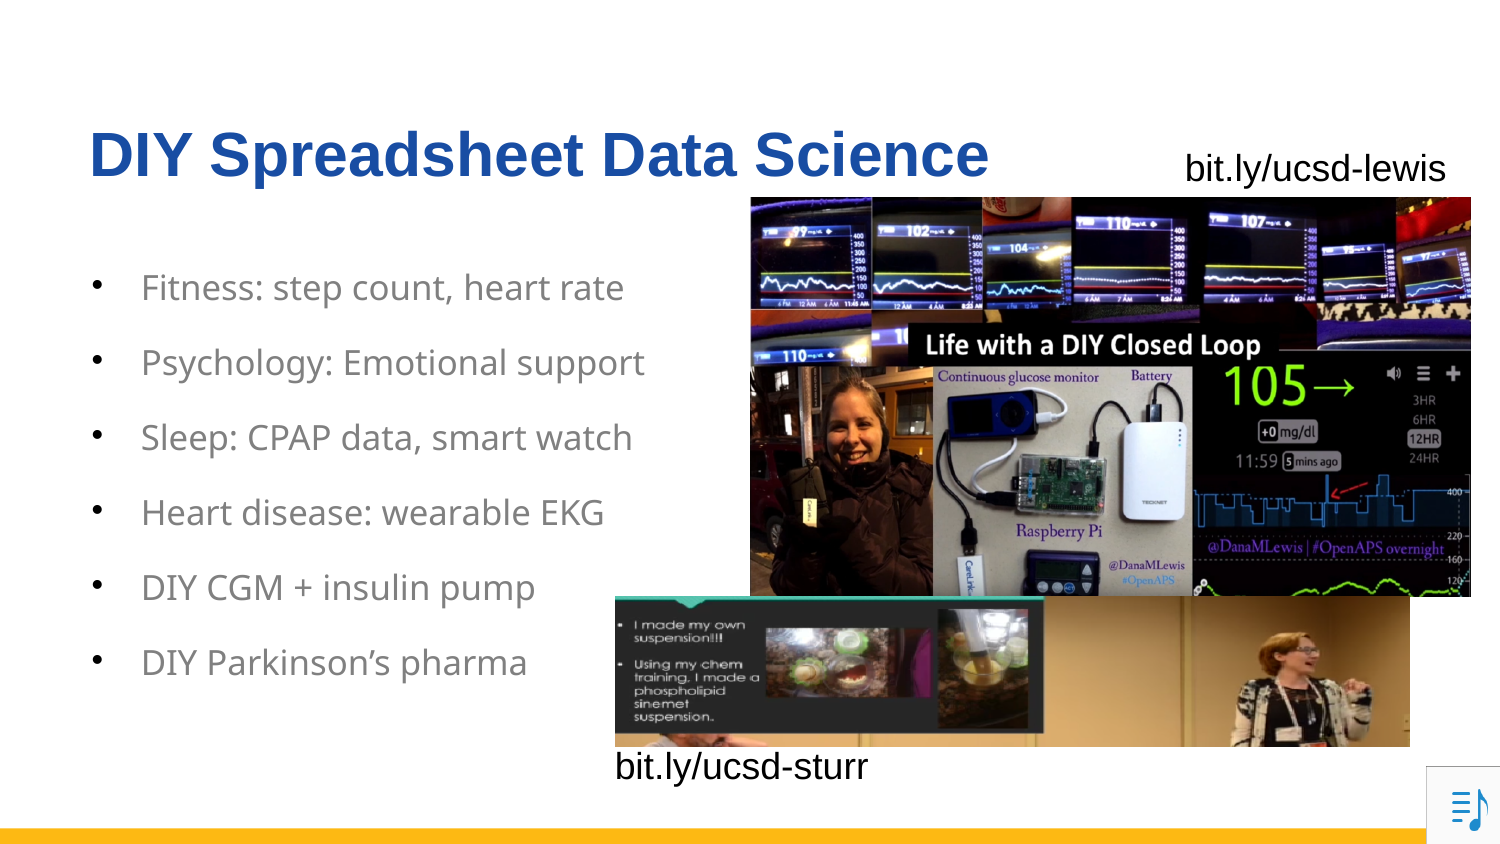

DIY Spreadsheet Data Science
bit.ly/ucsd-lewis
Fitness: step count, heart rate
Psychology: Emotional support
Sleep: CPAP data, smart watch
Heart disease: wearable EKG
DIY CGM + insulin pump
DIY Parkinson’s pharma
bit.ly/ucsd-sturr